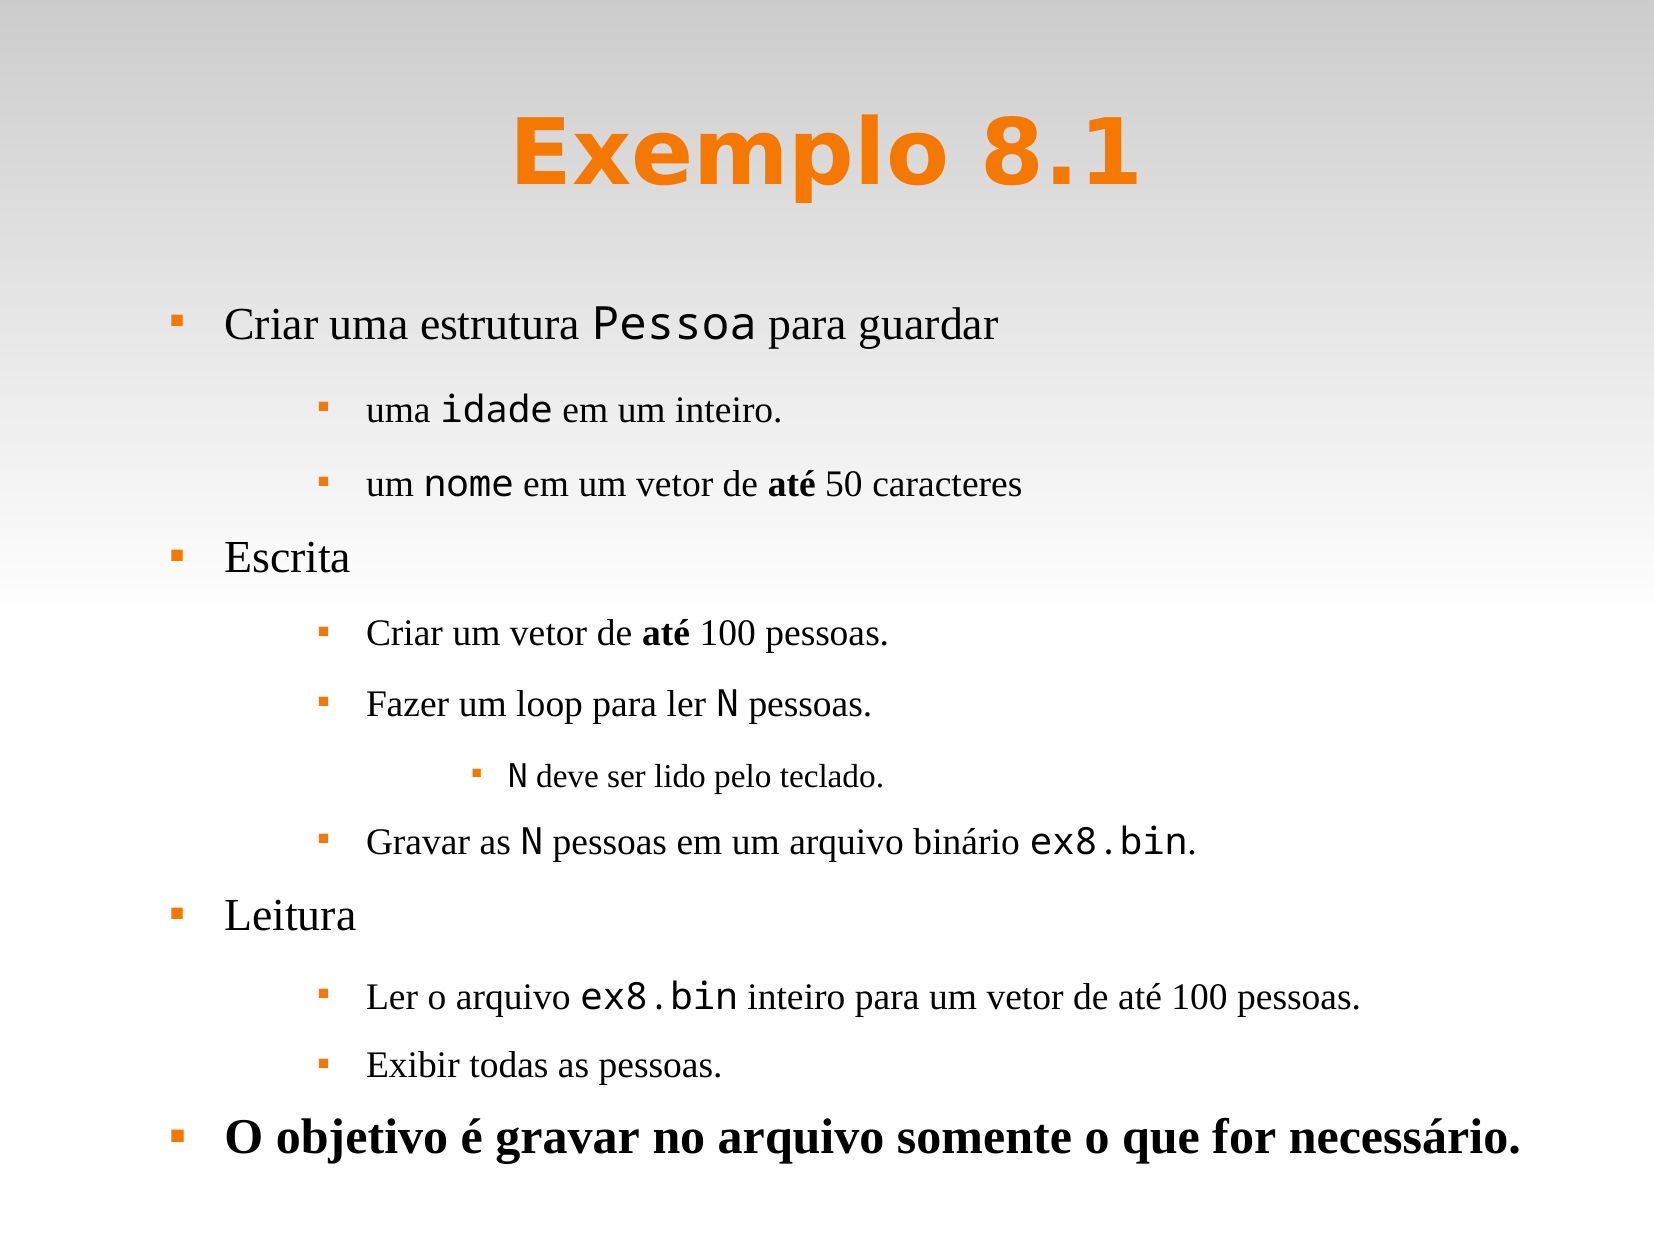

# Exemplo 8.1
Criar uma estrutura Pessoa para guardar
uma idade em um inteiro.
um nome em um vetor de até 50 caracteres
Escrita
Criar um vetor de até 100 pessoas.
Fazer um loop para ler N pessoas.
N deve ser lido pelo teclado.
Gravar as N pessoas em um arquivo binário ex8.bin.
Leitura
Ler o arquivo ex8.bin inteiro para um vetor de até 100 pessoas.
Exibir todas as pessoas.
O objetivo é gravar no arquivo somente o que for necessário.